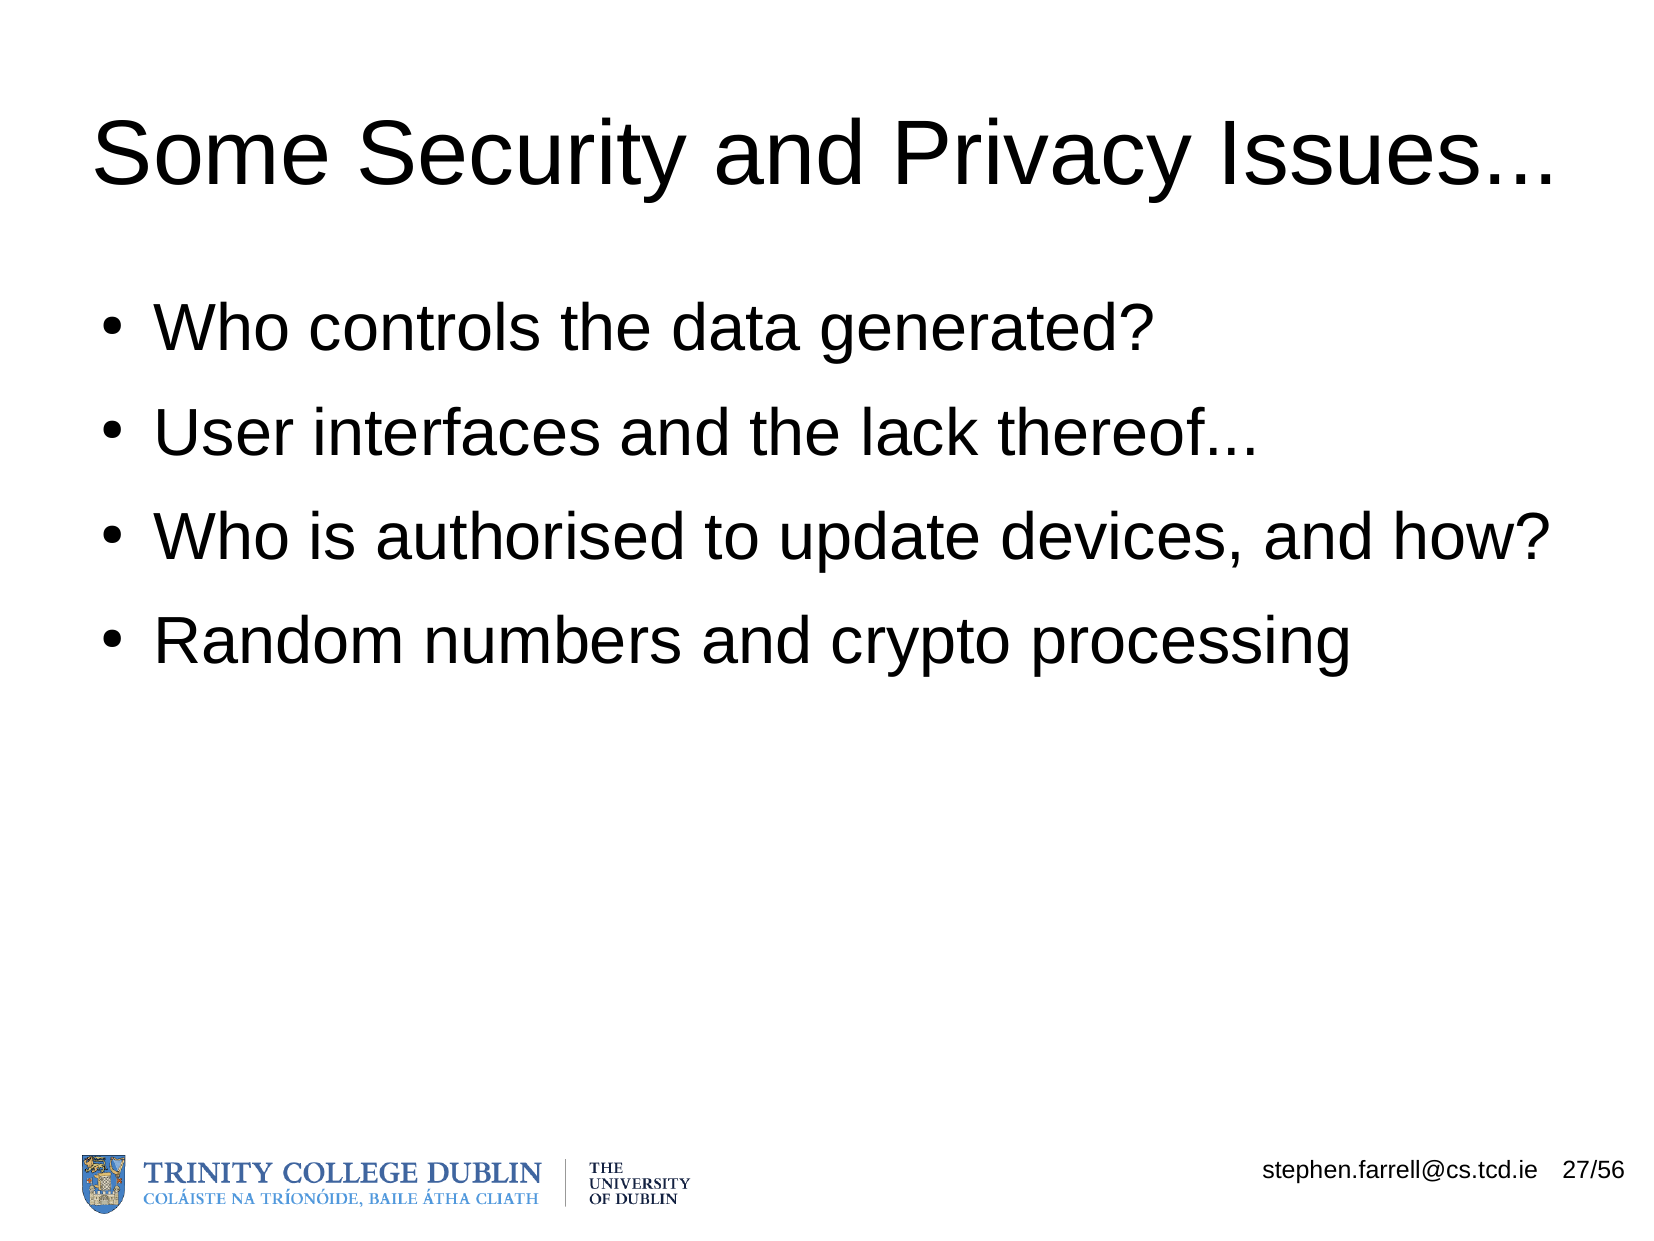

# Some Security and Privacy Issues...
Who controls the data generated?
User interfaces and the lack thereof...
Who is authorised to update devices, and how?
Random numbers and crypto processing